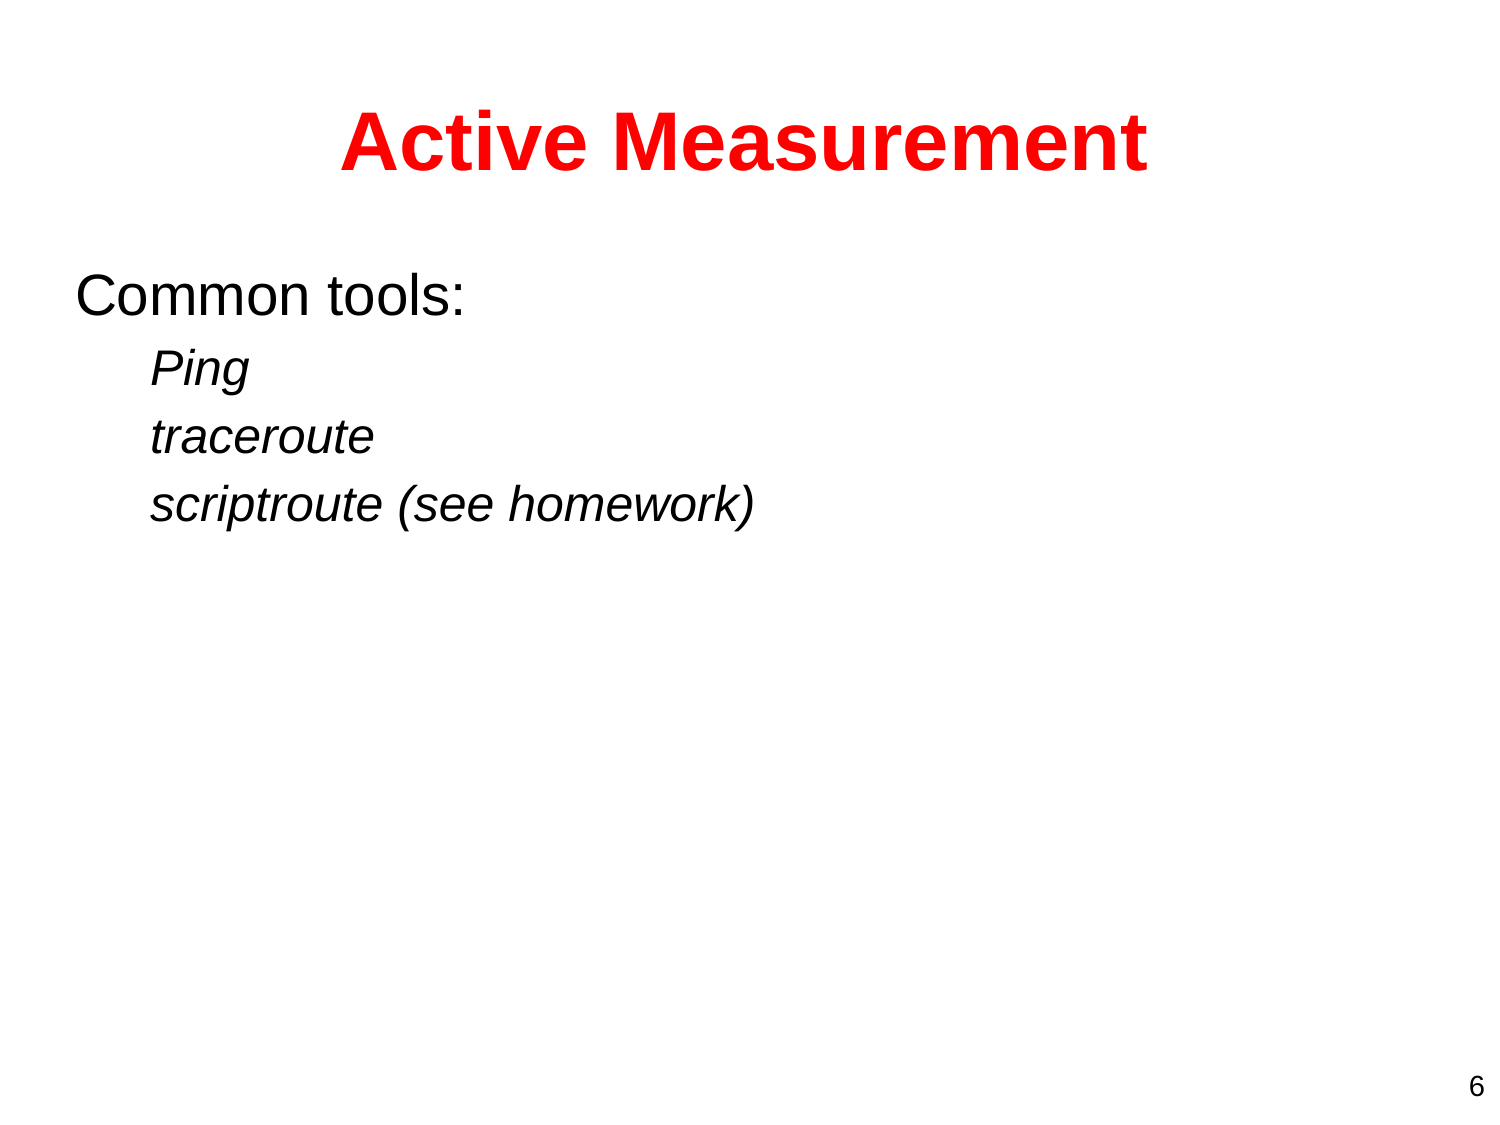

# Active Measurement
Common tools:
Ping
traceroute
scriptroute (see homework)
6